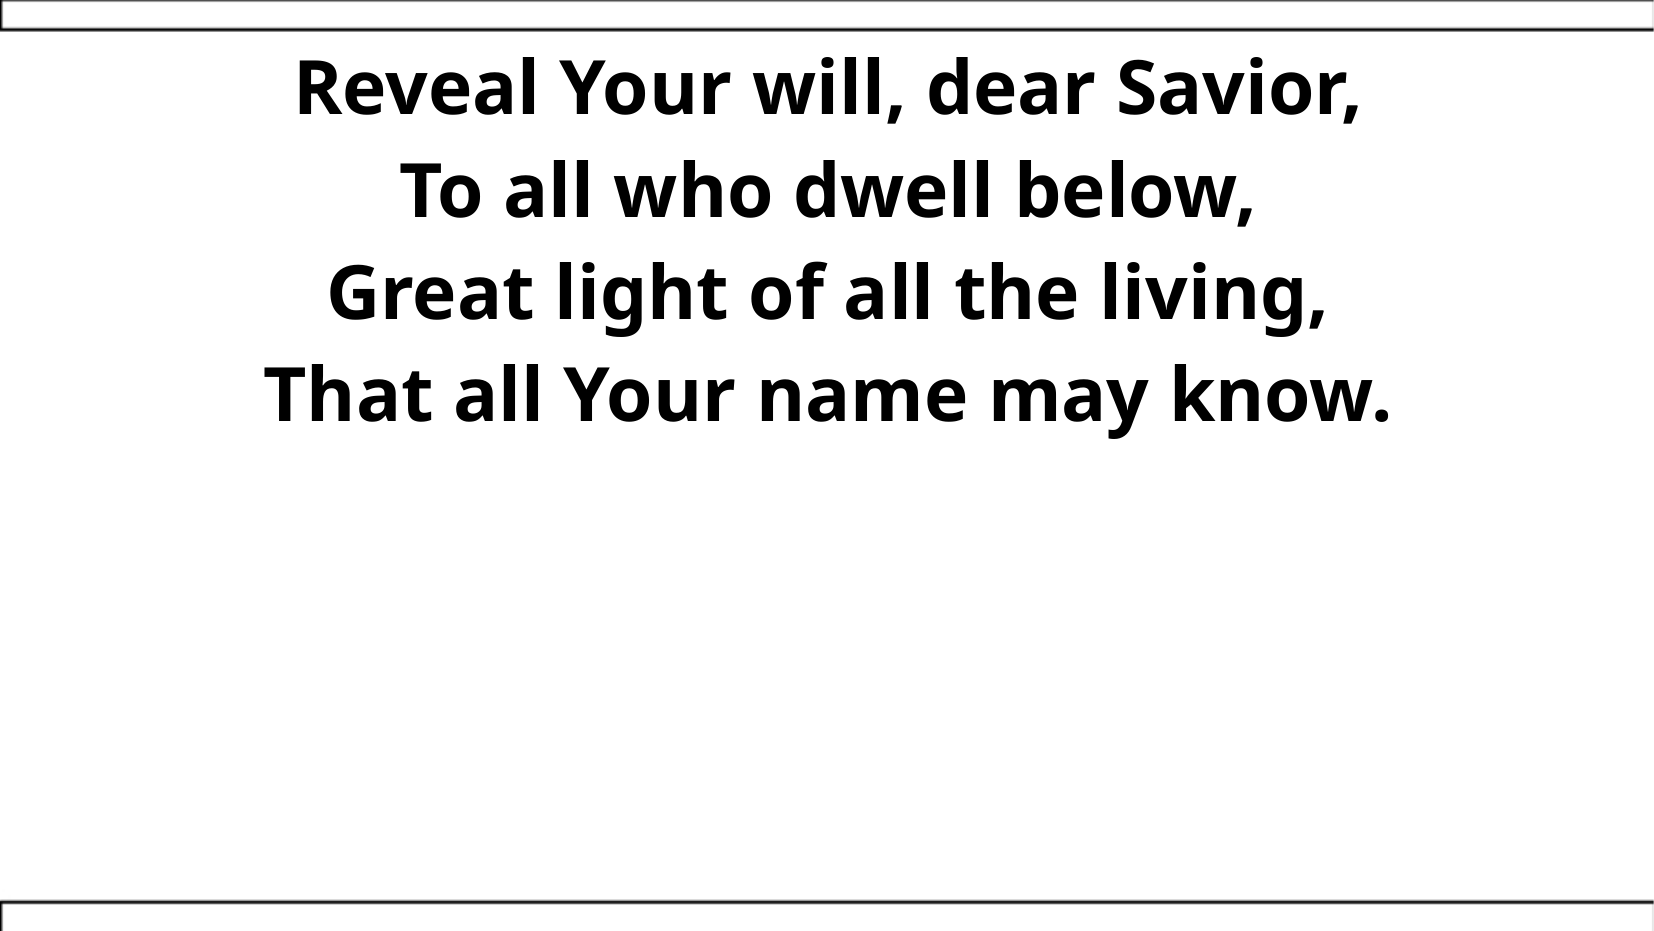

Reveal Your will, dear Savior,
To all who dwell below,
Great light of all the living,
That all Your name may know.